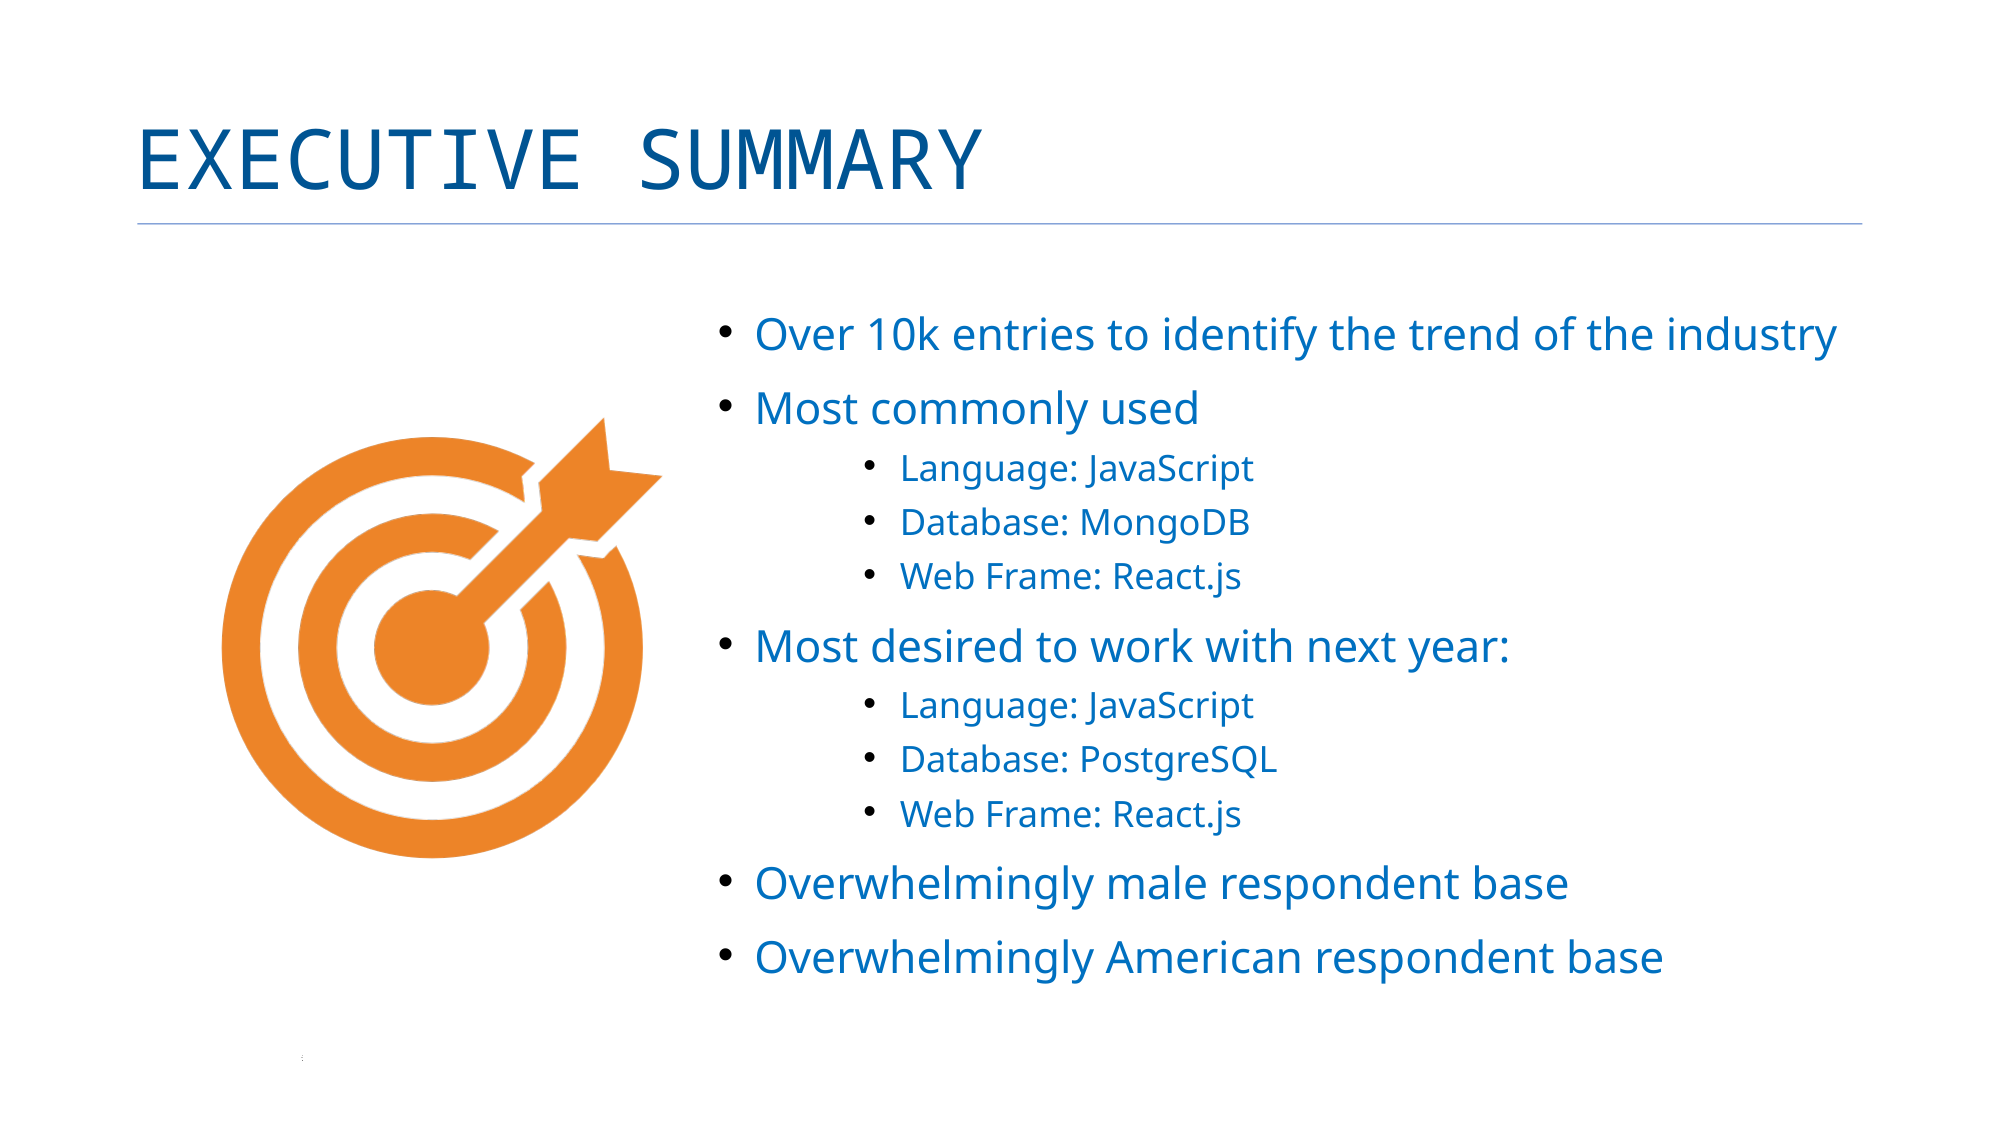

# EXECUTIVE SUMMARY
Over 10k entries to identify the trend of the industry
Most commonly used
Language: JavaScript
Database: MongoDB
Web Frame: React.js
Most desired to work with next year:
Language: JavaScript
Database: PostgreSQL
Web Frame: React.js
Overwhelmingly male respondent base
Overwhelmingly American respondent base